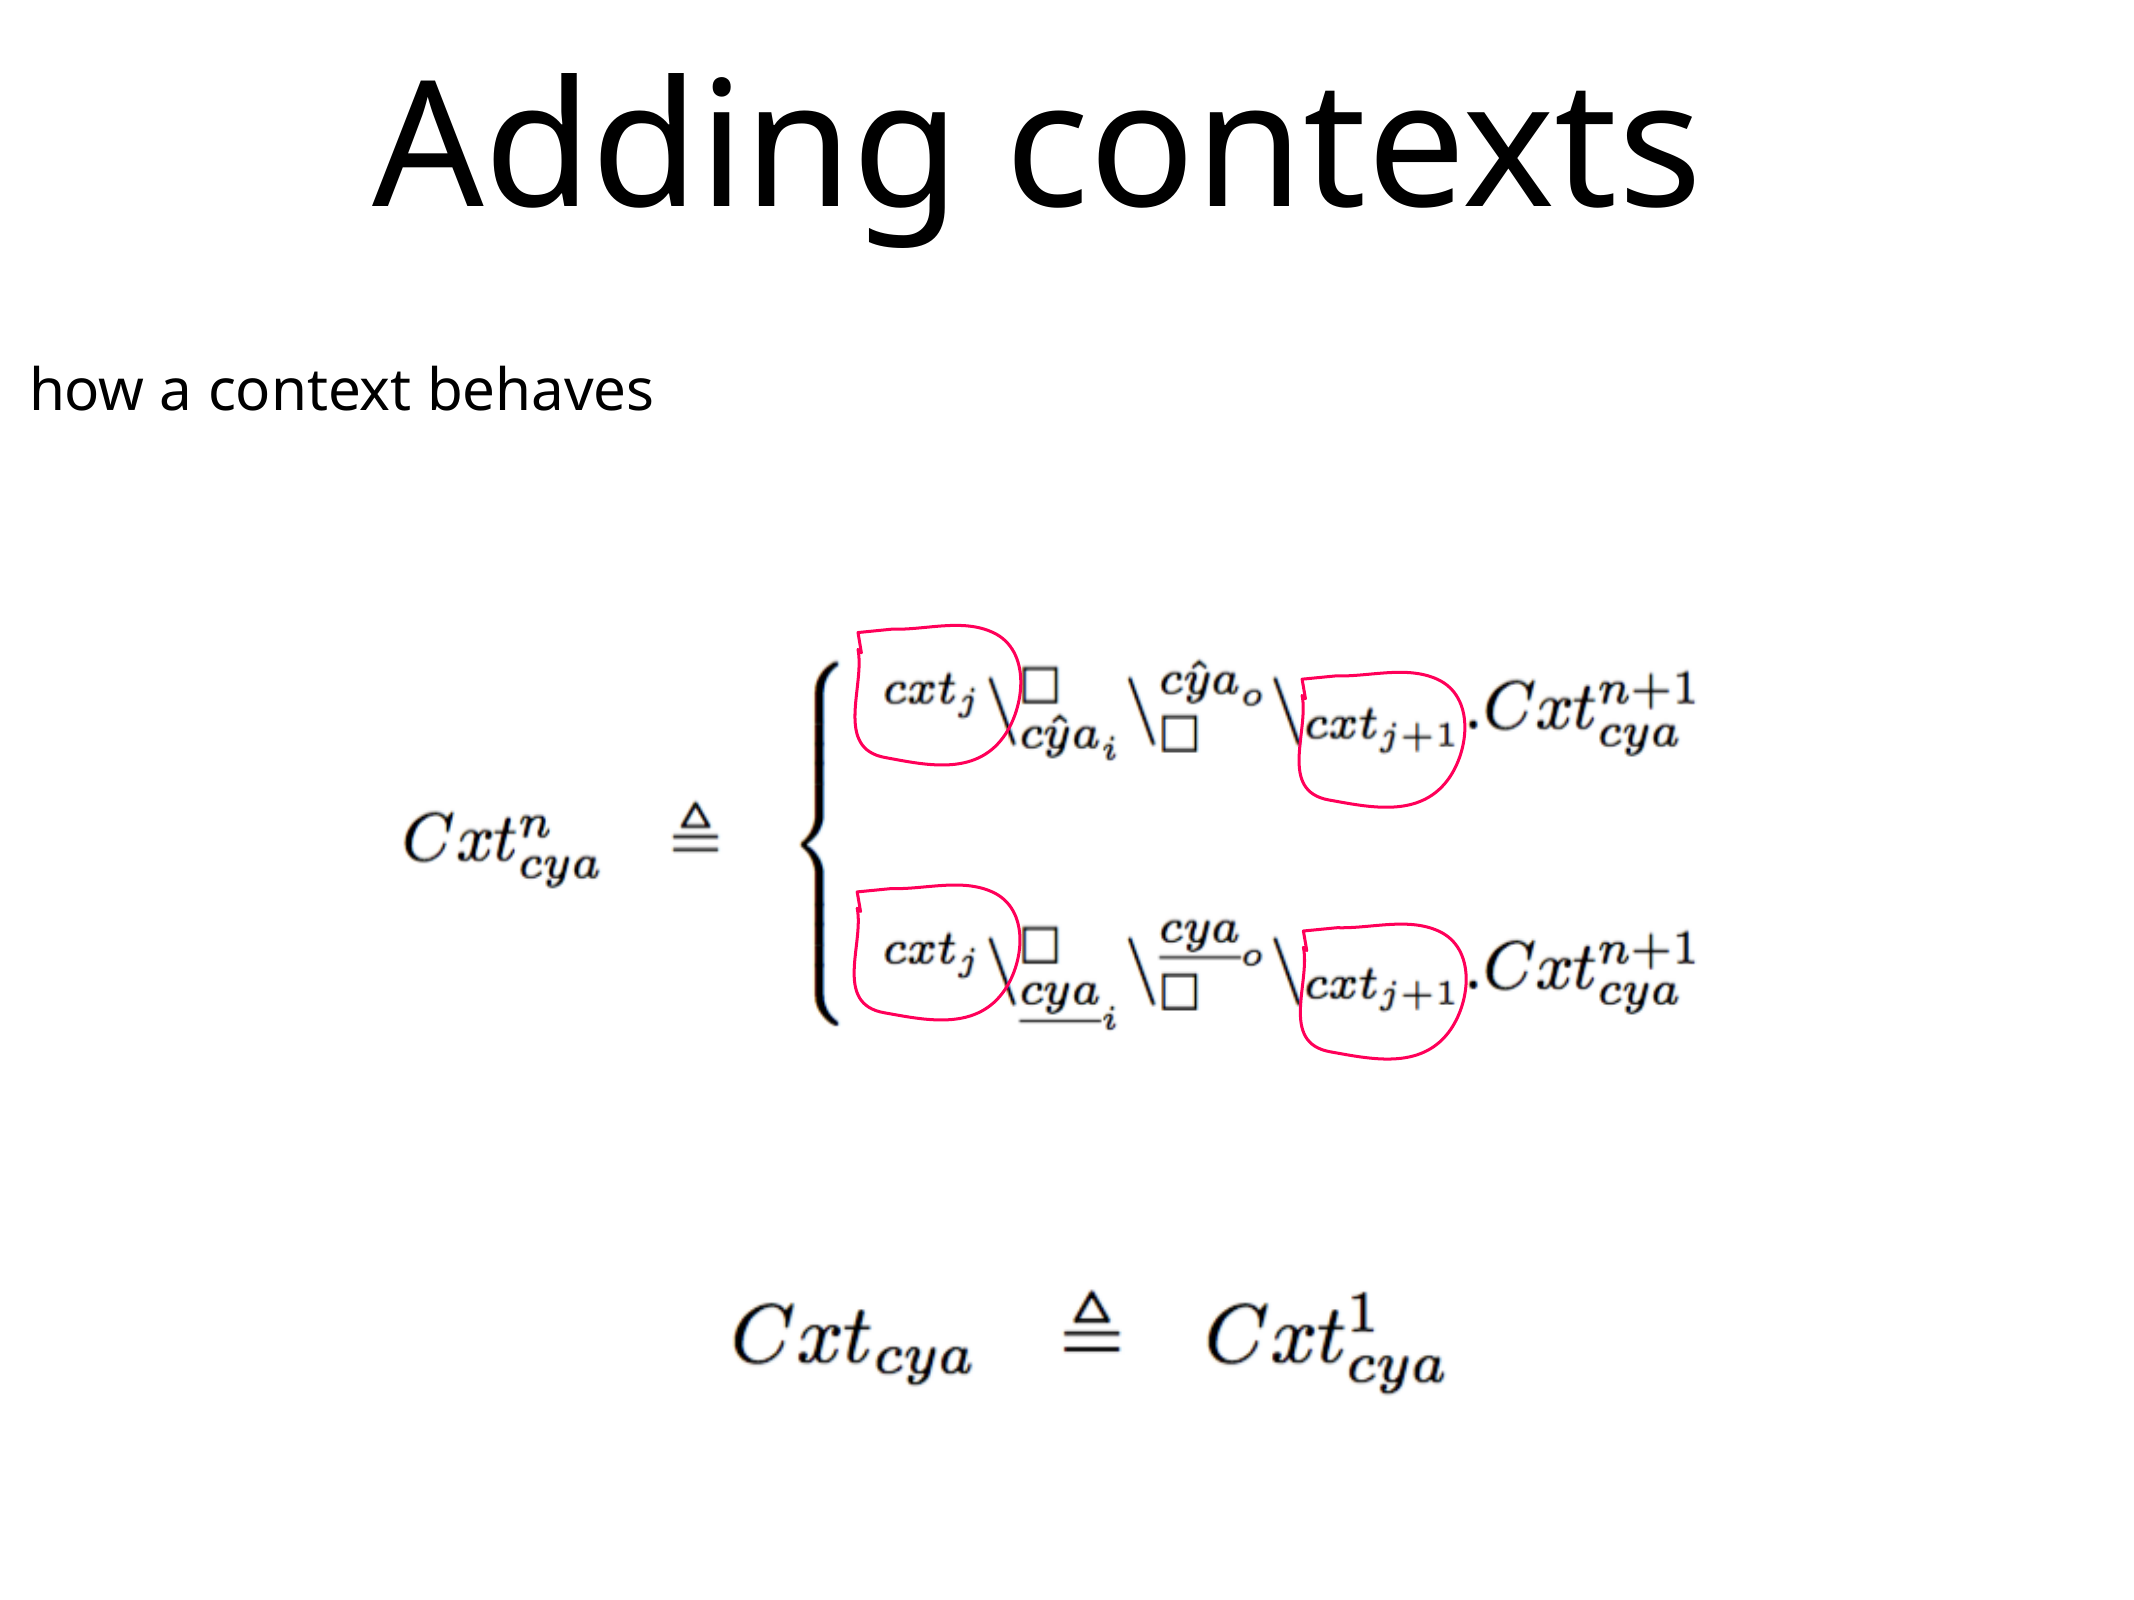

# Adding contexts
how a context behaves
58